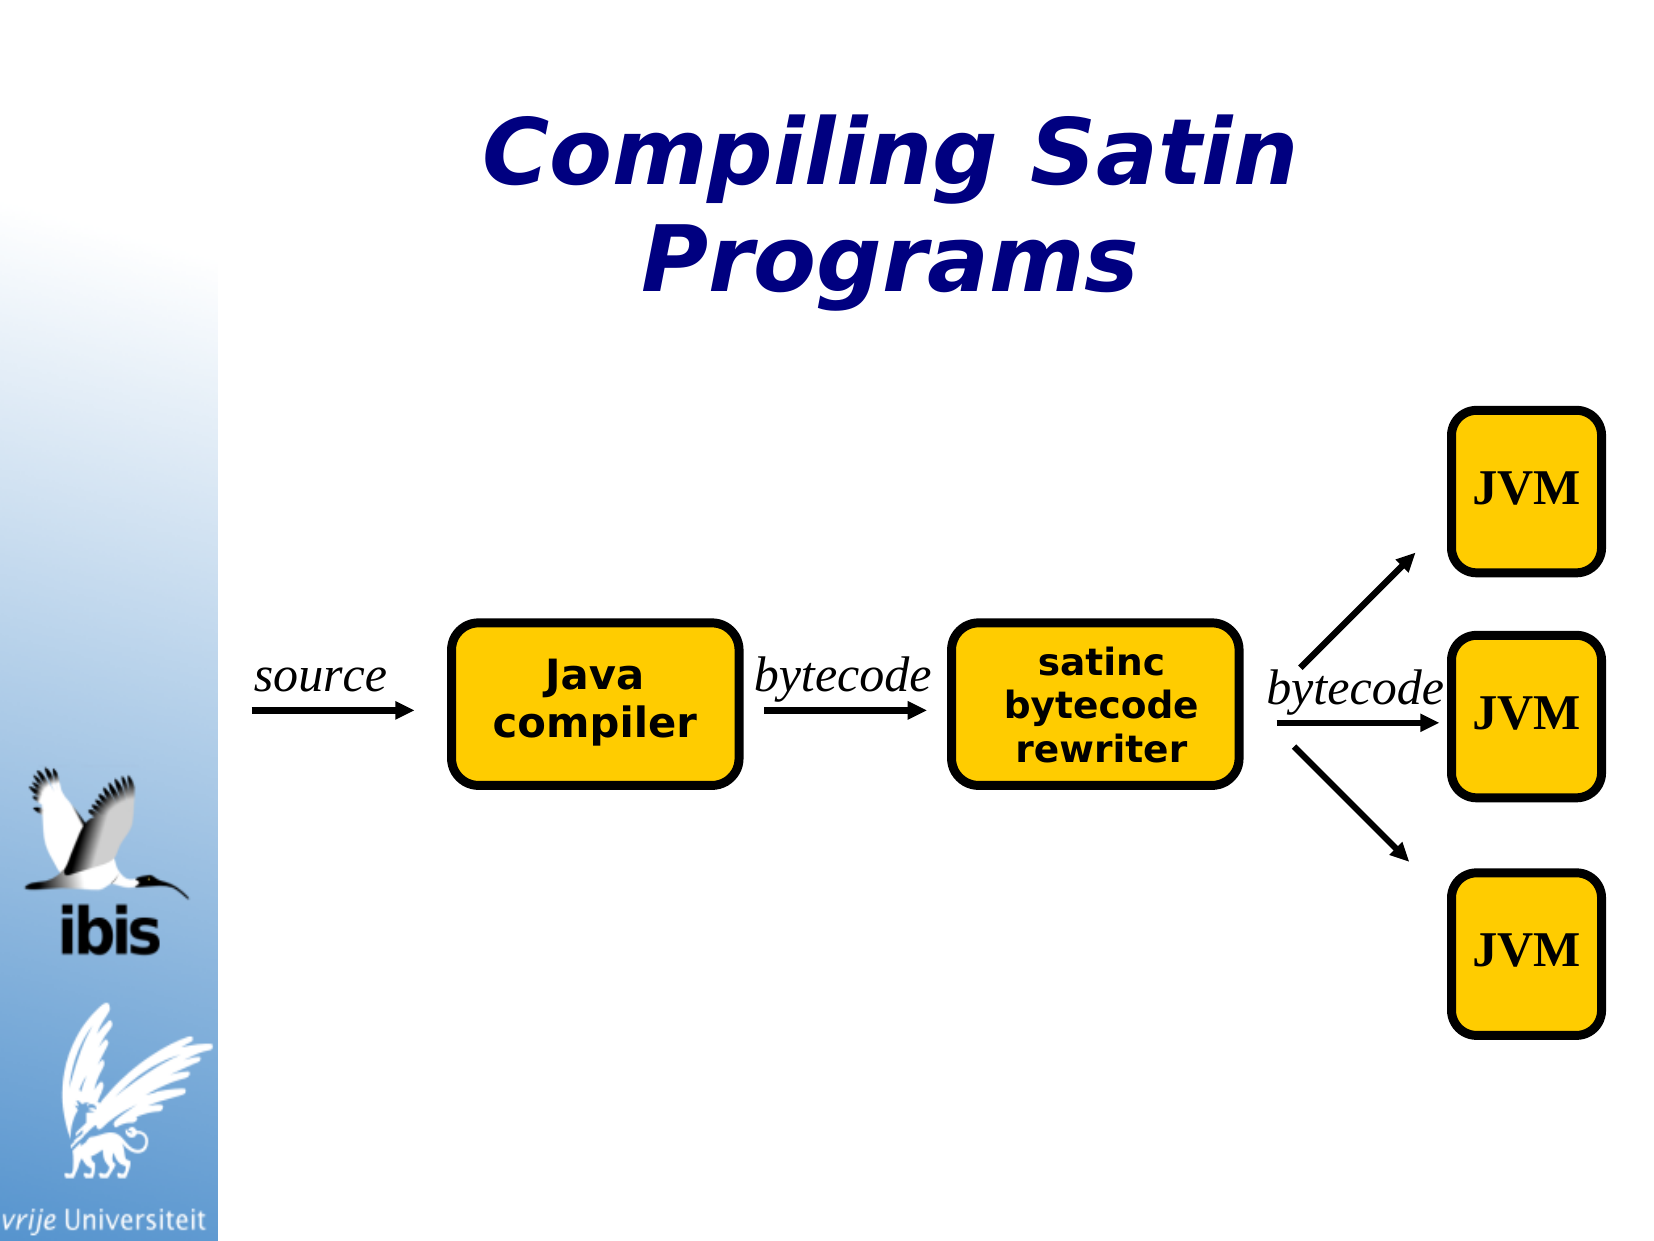

# Compiling Satin Programs
JVM
satinc bytecode
rewriter
source
bytecode
Java
compiler
bytecode
JVM
JVM